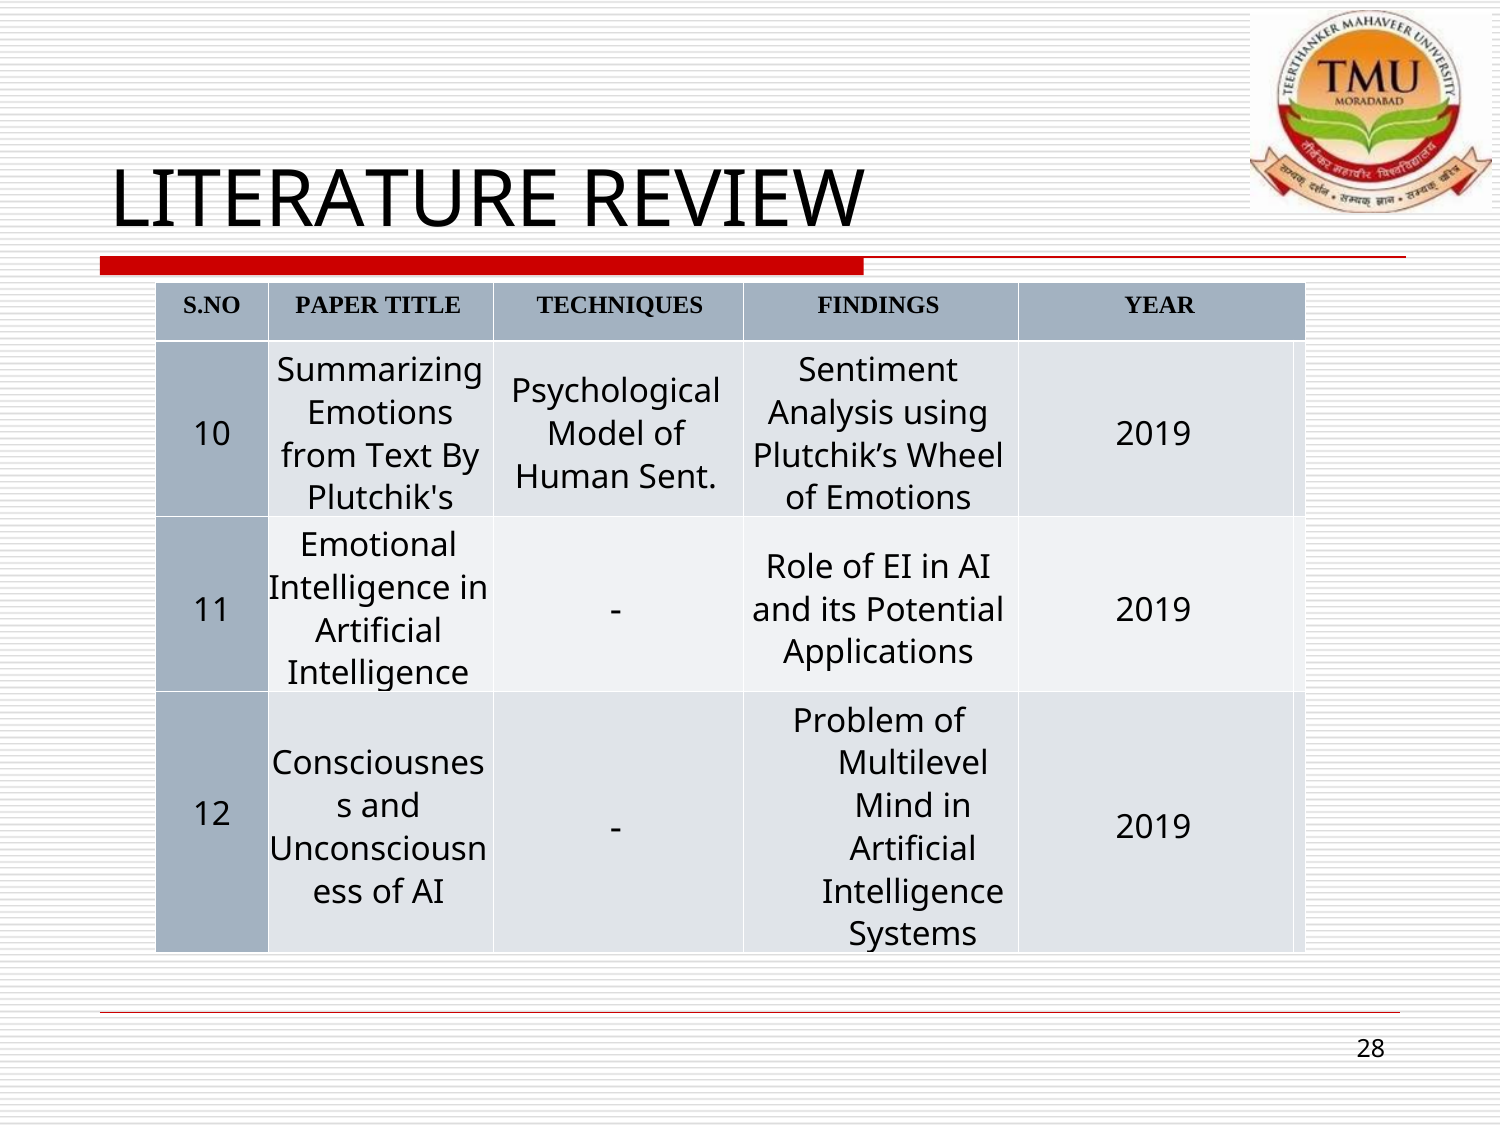

LITERATURE REVIEW
| S.NO | PAPER TITLE | TECHNIQUES | FINDINGS | YEAR | |
| --- | --- | --- | --- | --- | --- |
| 10 | Summarizing Emotions from Text By Plutchik's | Psychological Model of Human Sent. | Sentiment Analysis using Plutchik’s Wheel of Emotions | 2019 | |
| 11 | Emotional Intelligence in Artificial Intelligence | - | Role of EI in AI and its Potential Applications | 2019 | |
| 12 | Consciousness and Unconsciousness of AI | - | Problem of Multilevel Mind in Artificial Intelligence Systems | 2019 | |
#